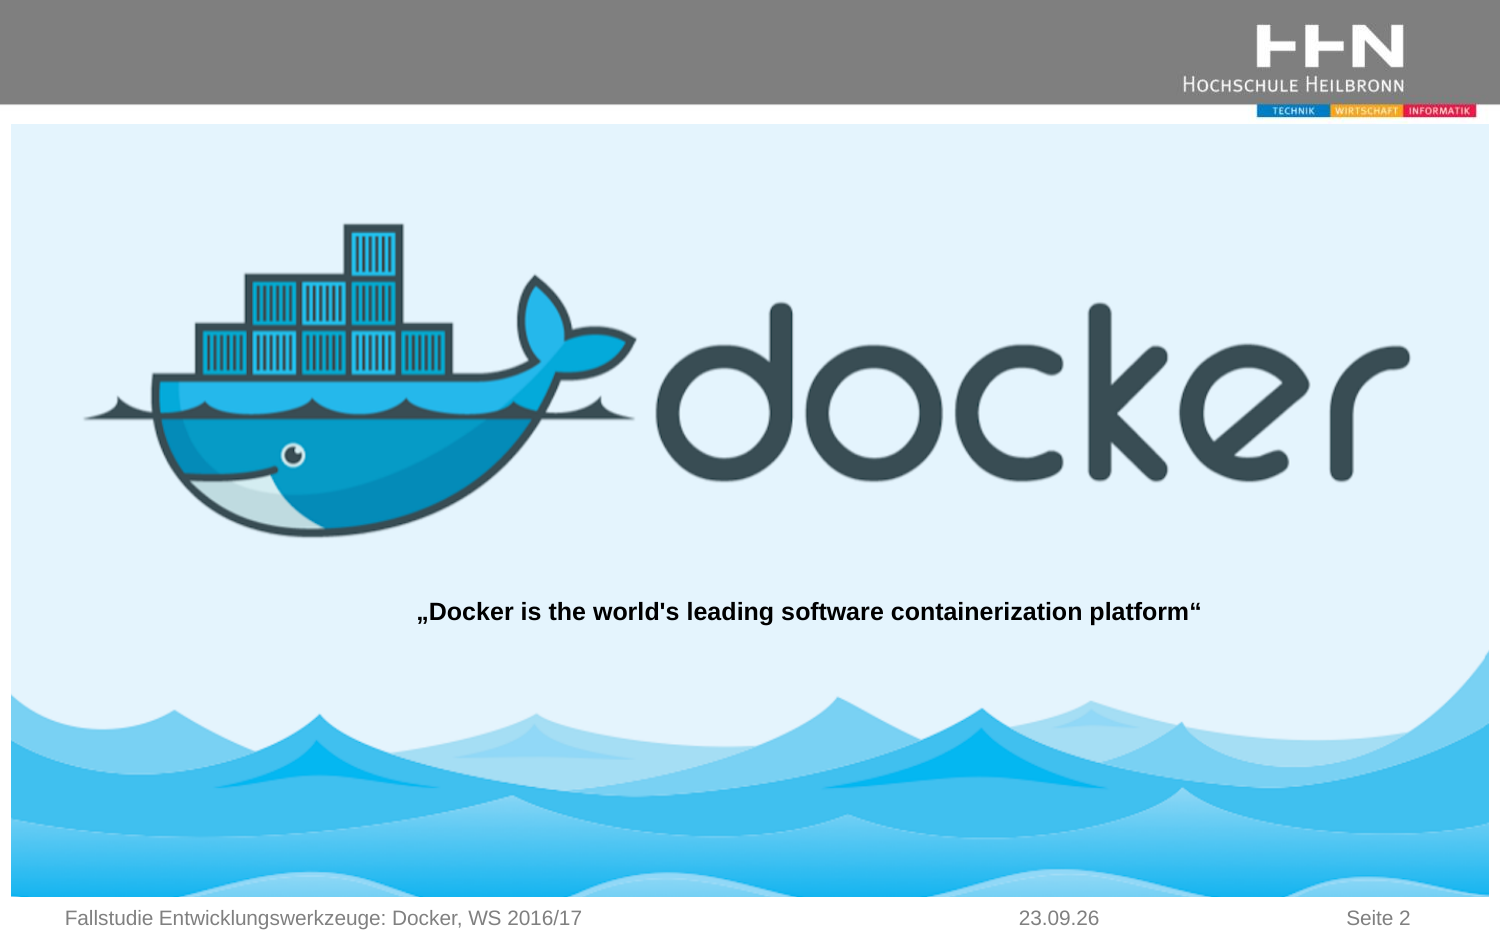

# Docker
„Docker is the world's leading software containerization platform“
Fallstudie Entwicklungswerkzeuge: Docker, WS 2016/17
Seite